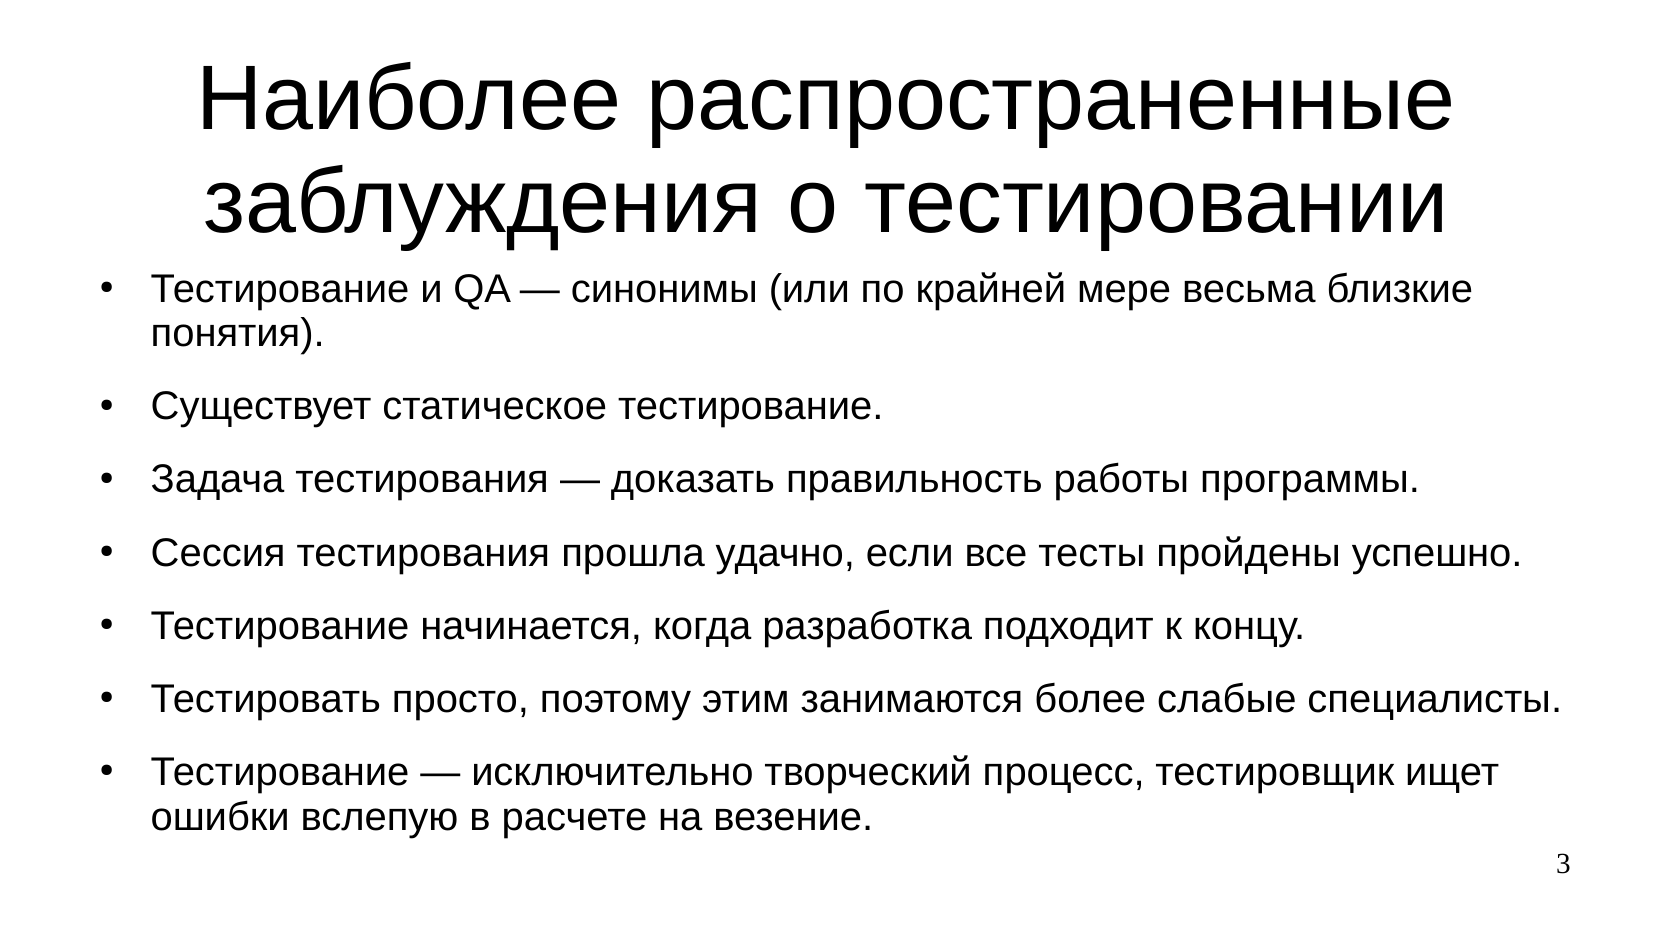

# Наиболее распространенные заблуждения о тестировании
Тестирование и QA — синонимы (или по крайней мере весьма близкие понятия).
Существует статическое тестирование.
Задача тестирования — доказать правильность работы программы.
Сессия тестирования прошла удачно, если все тесты пройдены успешно.
Тестирование начинается, когда разработка подходит к концу.
Тестировать просто, поэтому этим занимаются более слабые специалисты.
Тестирование — исключительно творческий процесс, тестировщик ищет ошибки вслепую в расчете на везение.
3